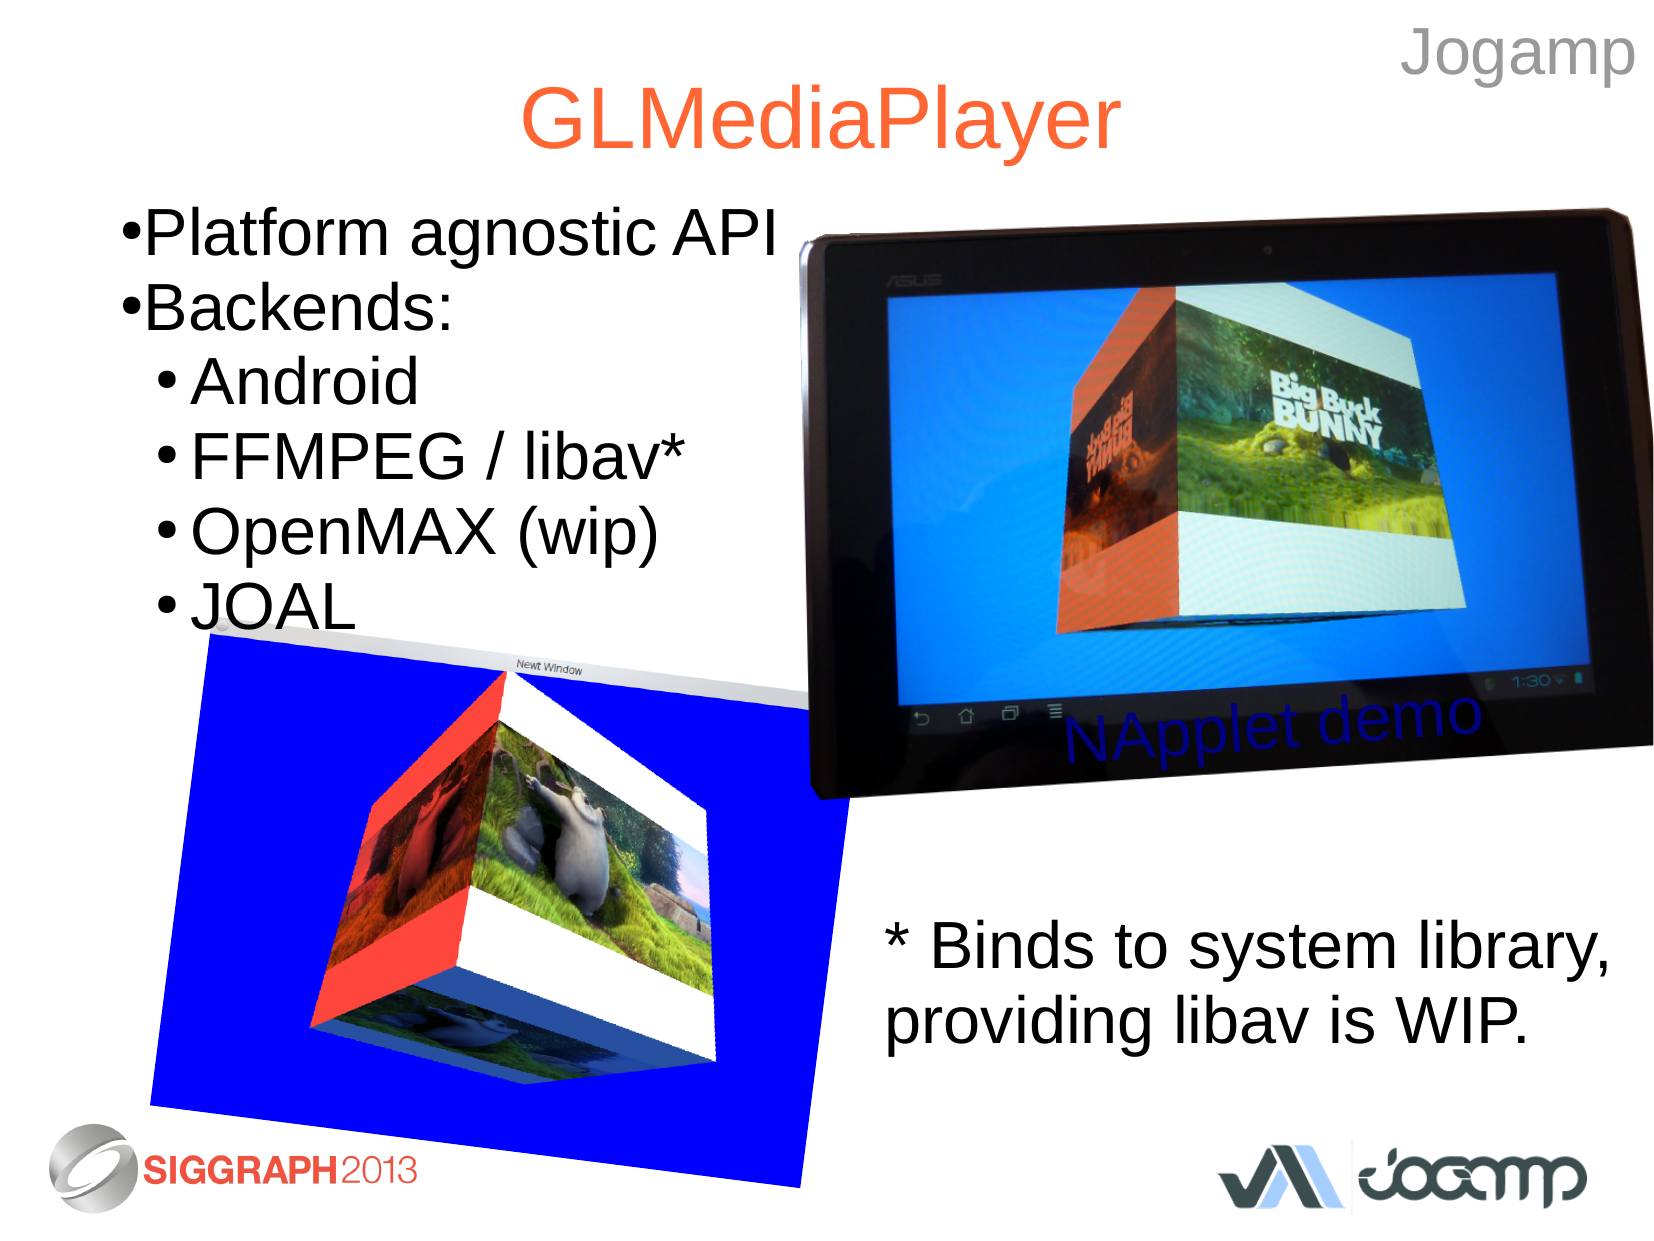

Jogamp
# GLMediaPlayer
Platform agnostic API
Backends:
Android
FFMPEG / libav*
OpenMAX (wip)
JOAL
NApplet demo
* Binds to system library, providing libav is WIP.